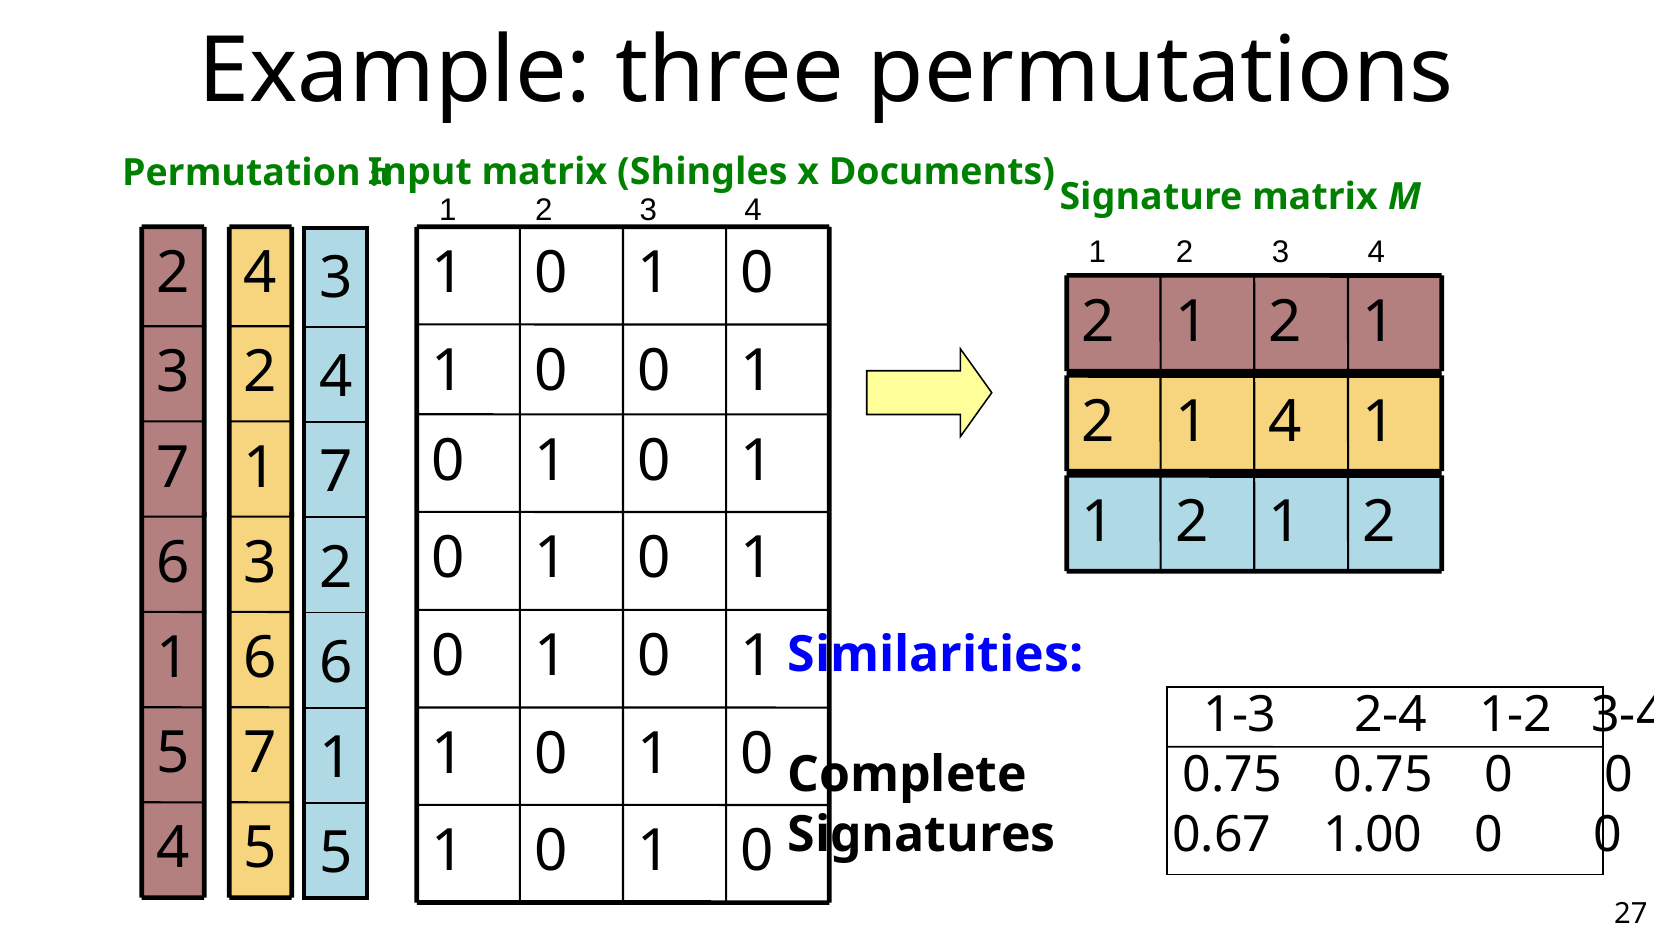

# Example: three permutations
Input matrix (Shingles x Documents)
Signature matrix M
 1 2 3 4
 1 2 3 4
2
4
1
0
1
0
2
1
2
1
1
0
0
1
3
2
2
1
4
1
0
1
0
1
7
1
1
2
1
2
0
1
0
1
6
3
0
1
0
1
1
6
5
7
1
0
1
0
4
5
1
0
1
0
Permutation 
| 3 |
| --- |
| 4 |
| 7 |
| 2 |
| 6 |
| 1 |
| 5 |
Similarities:
 1-3 2-4 1-2 3-4
Complete 0.75 0.75 0 0
Signatures 0.67 1.00 0 0
27